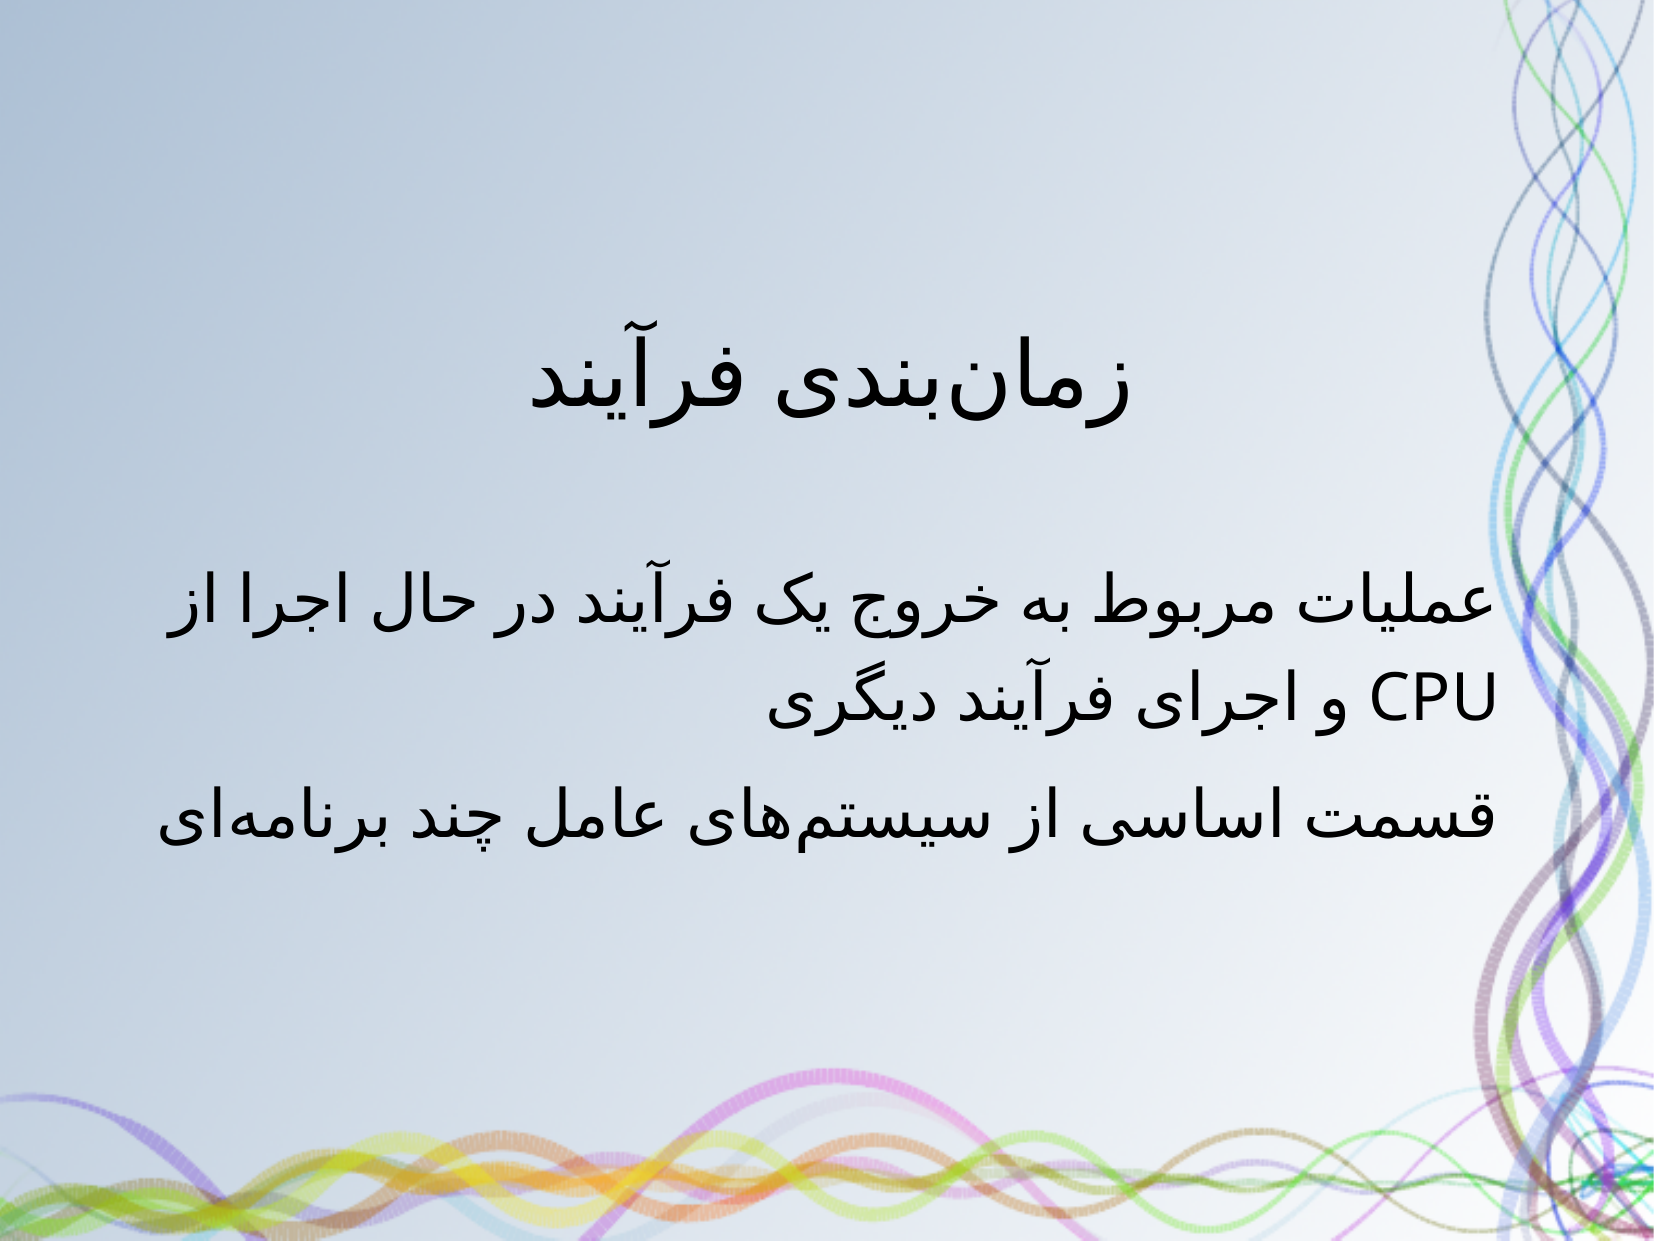

# زمان‌بندی فرآیند
عملیات مربوط به خروج یک فرآیند در حال اجرا از CPU و اجرای فرآیند دیگری
قسمت اساسی از سیستم‌های عامل چند برنامه‌ای